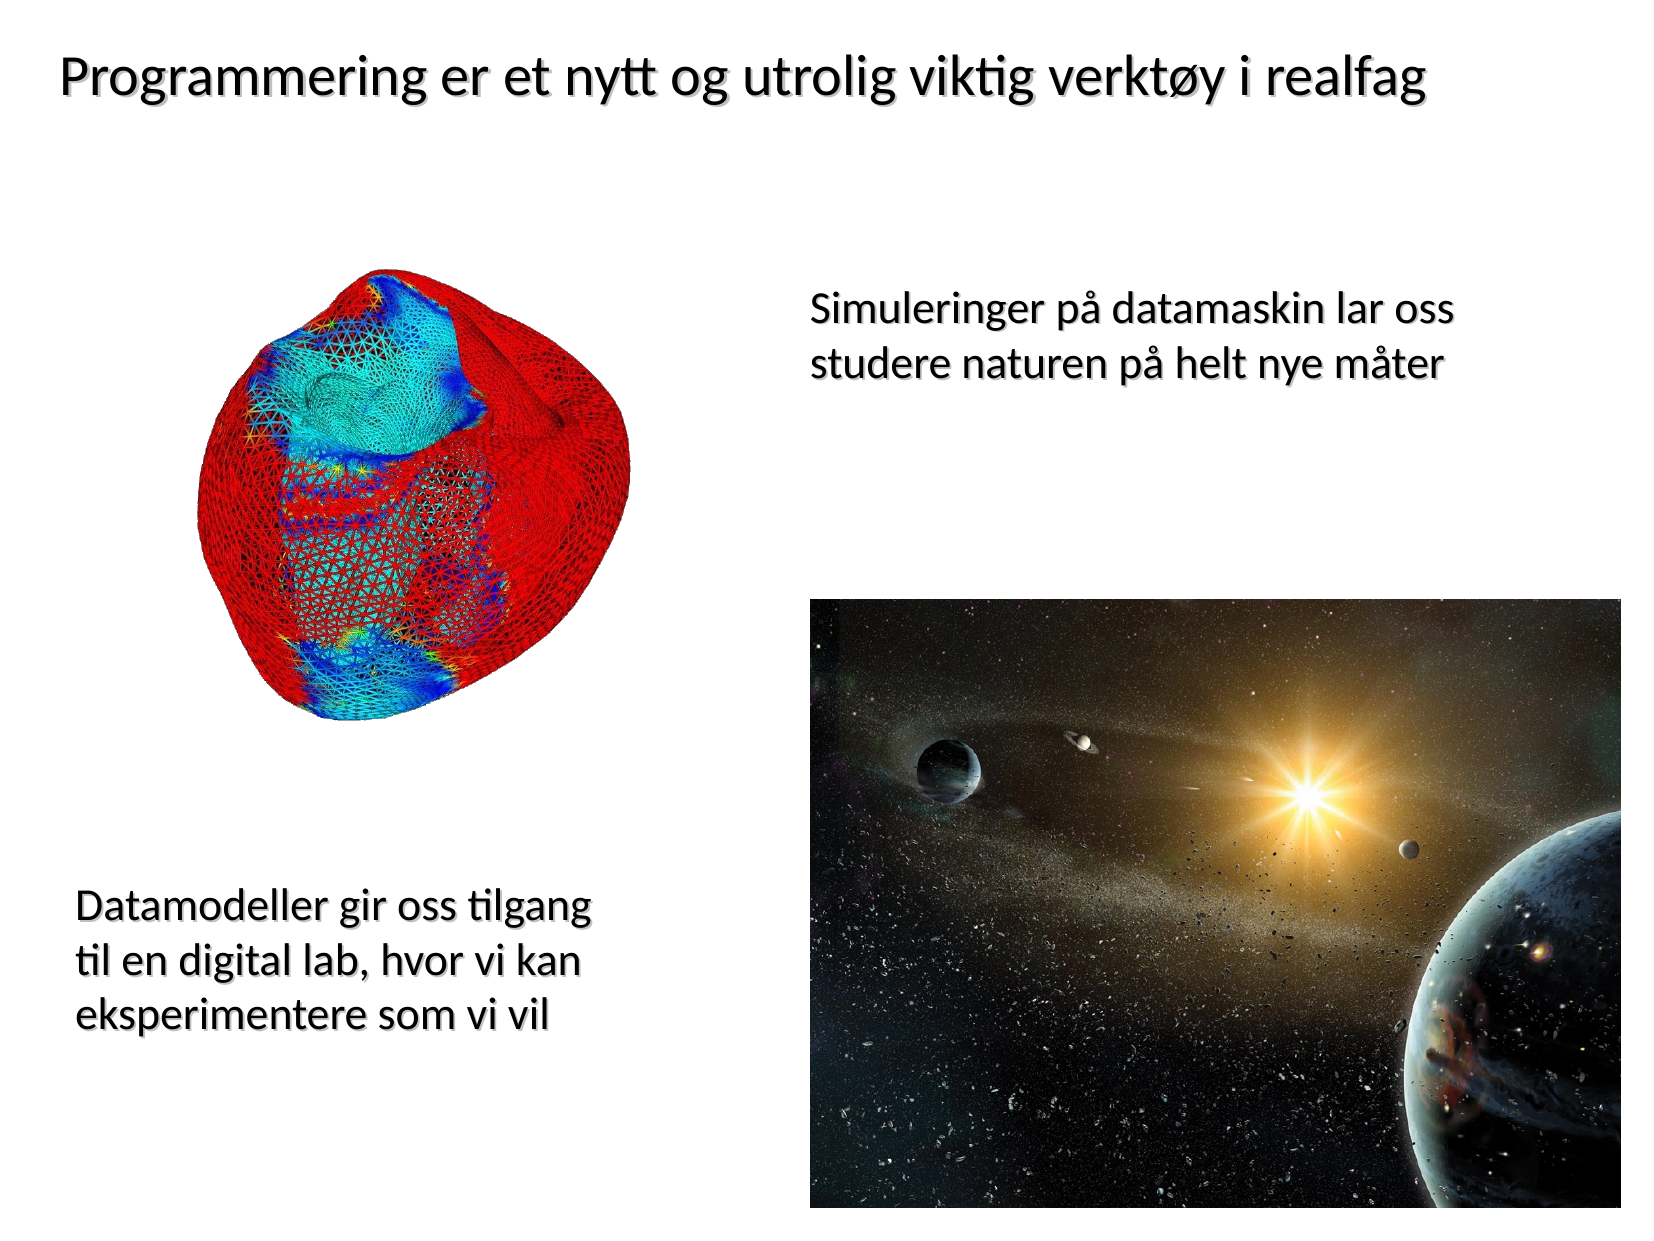

Programmering er et nytt og utrolig viktig verktøy i realfag
Simuleringer på datamaskin lar oss
studere naturen på helt nye måter
Datamodeller gir oss tilgang
til en digital lab, hvor vi kan
eksperimentere som vi vil